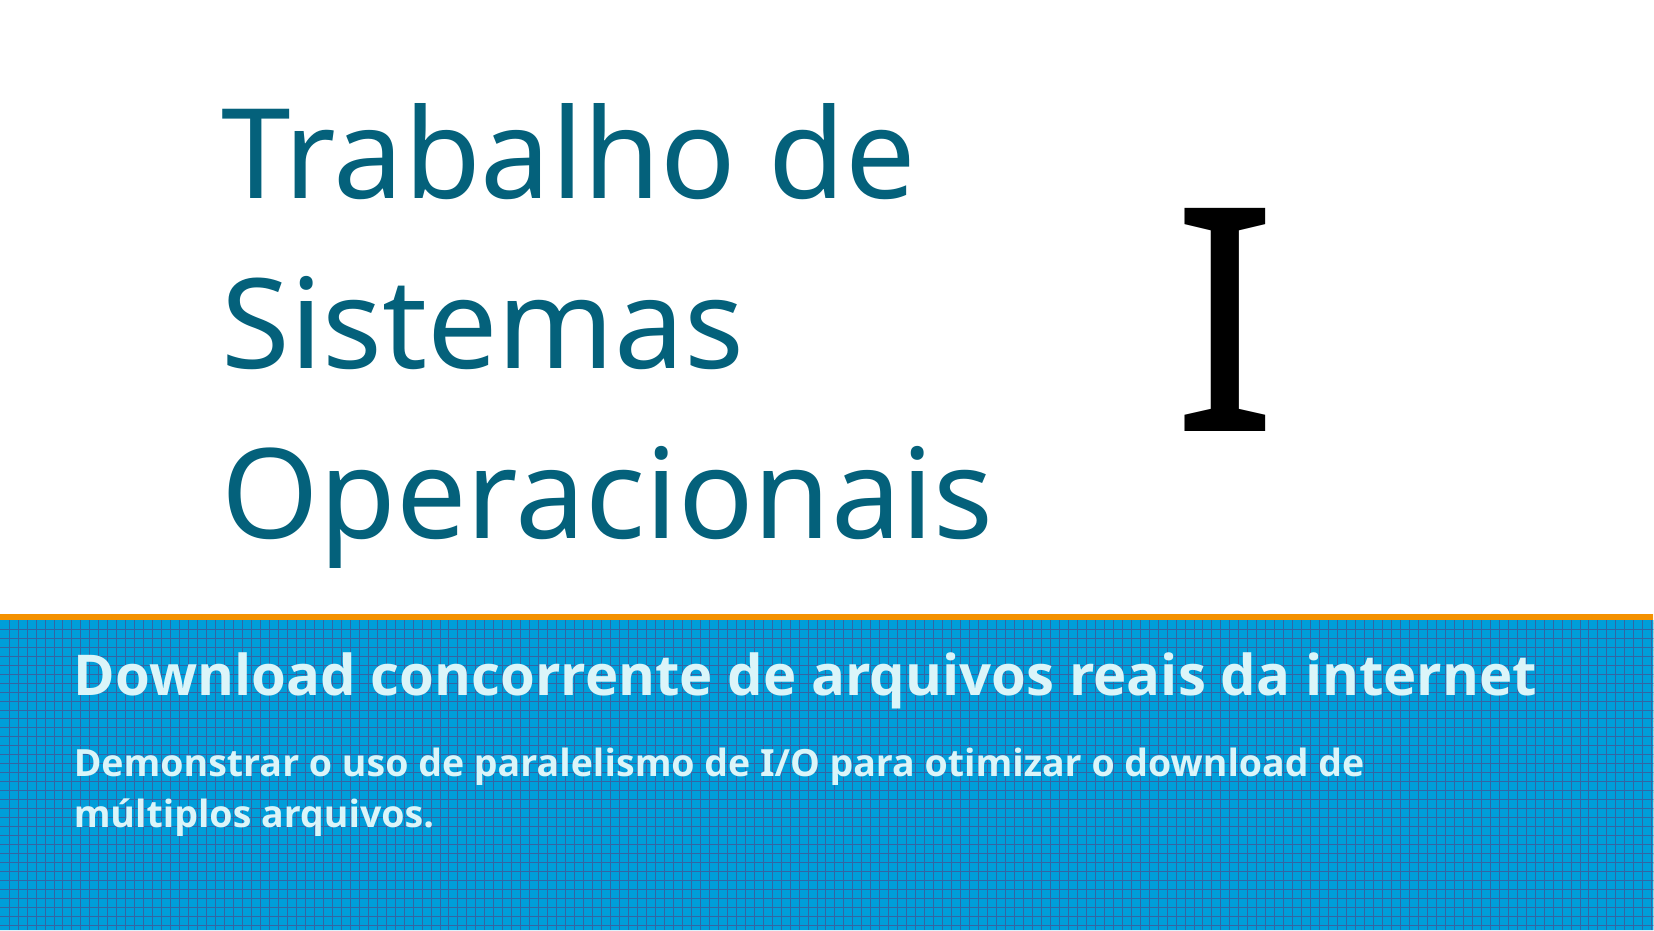

# Trabalho de Sistemas Operacionais
I
Download concorrente de arquivos reais da internet
Demonstrar o uso de paralelismo de I/O para otimizar o download de múltiplos arquivos.